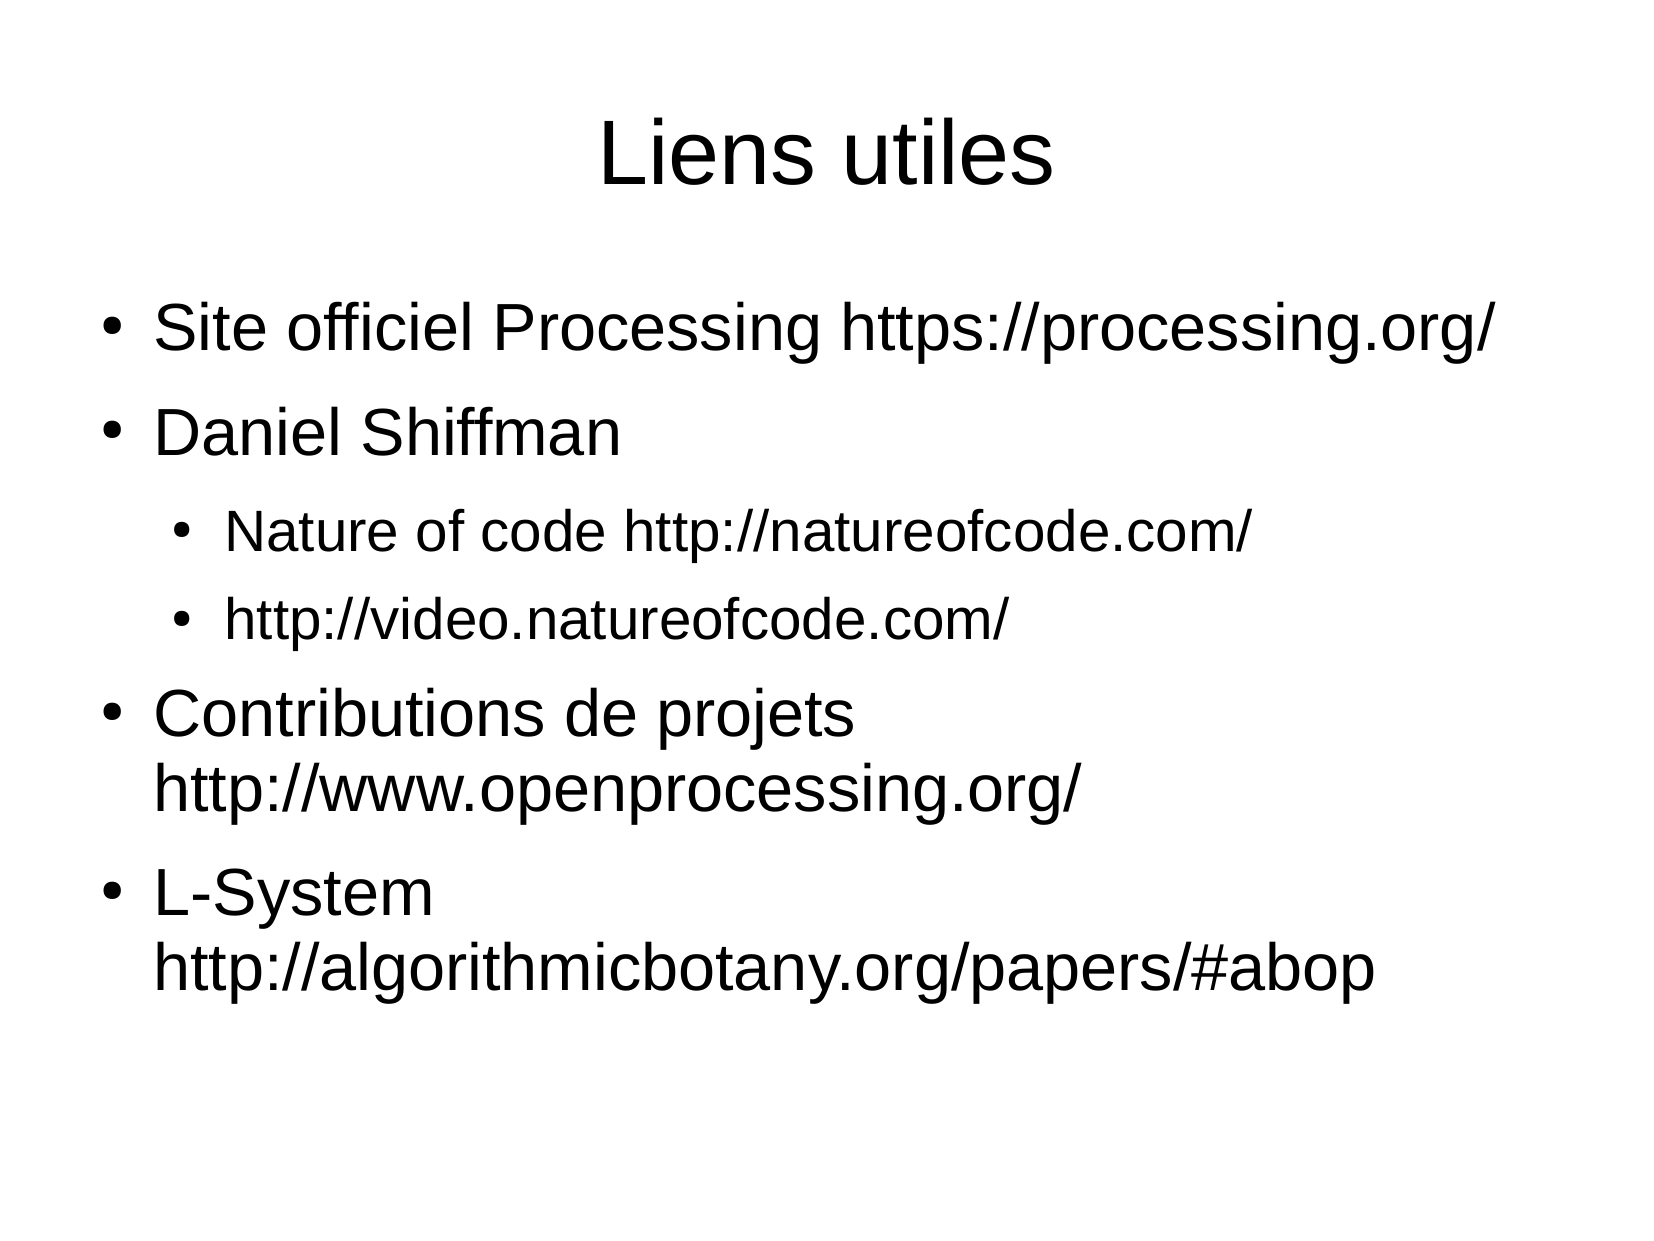

# Liens utiles
Site officiel Processing https://processing.org/
Daniel Shiffman
Nature of code http://natureofcode.com/
http://video.natureofcode.com/
Contributions de projets http://www.openprocessing.org/
L-System http://algorithmicbotany.org/papers/#abop